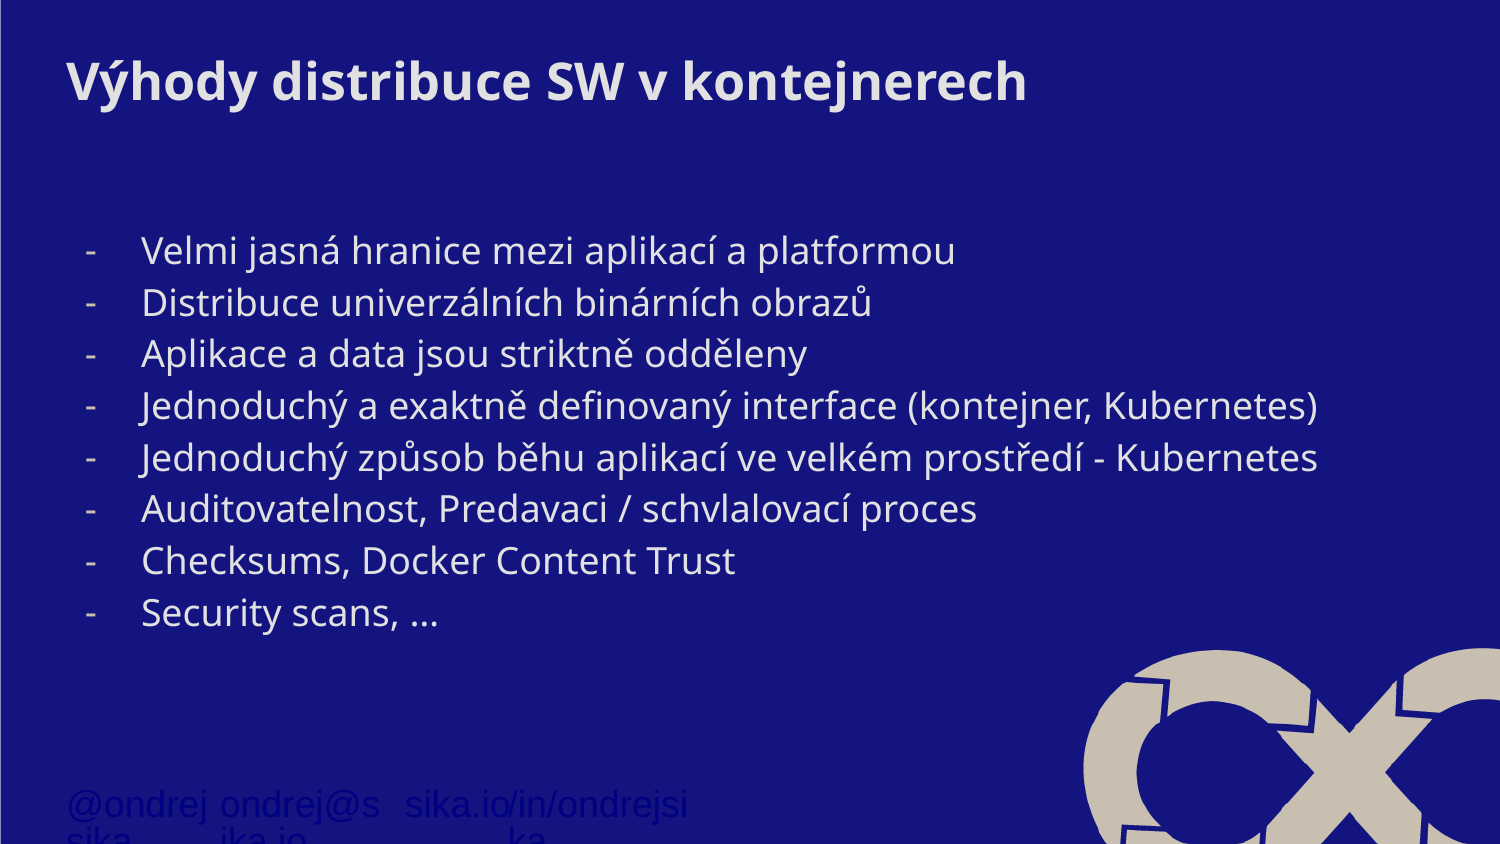

# Výhody distribuce SW v kontejnerech
Velmi jasná hranice mezi aplikací a platformou
Distribuce univerzálních binárních obrazů
Aplikace a data jsou striktně odděleny
Jednoduchý a exaktně definovaný interface (kontejner, Kubernetes)
Jednoduchý způsob běhu aplikací ve velkém prostředí - Kubernetes
Auditovatelnost, Predavaci / schvlalovací proces
Checksums, Docker Content Trust
Security scans, …